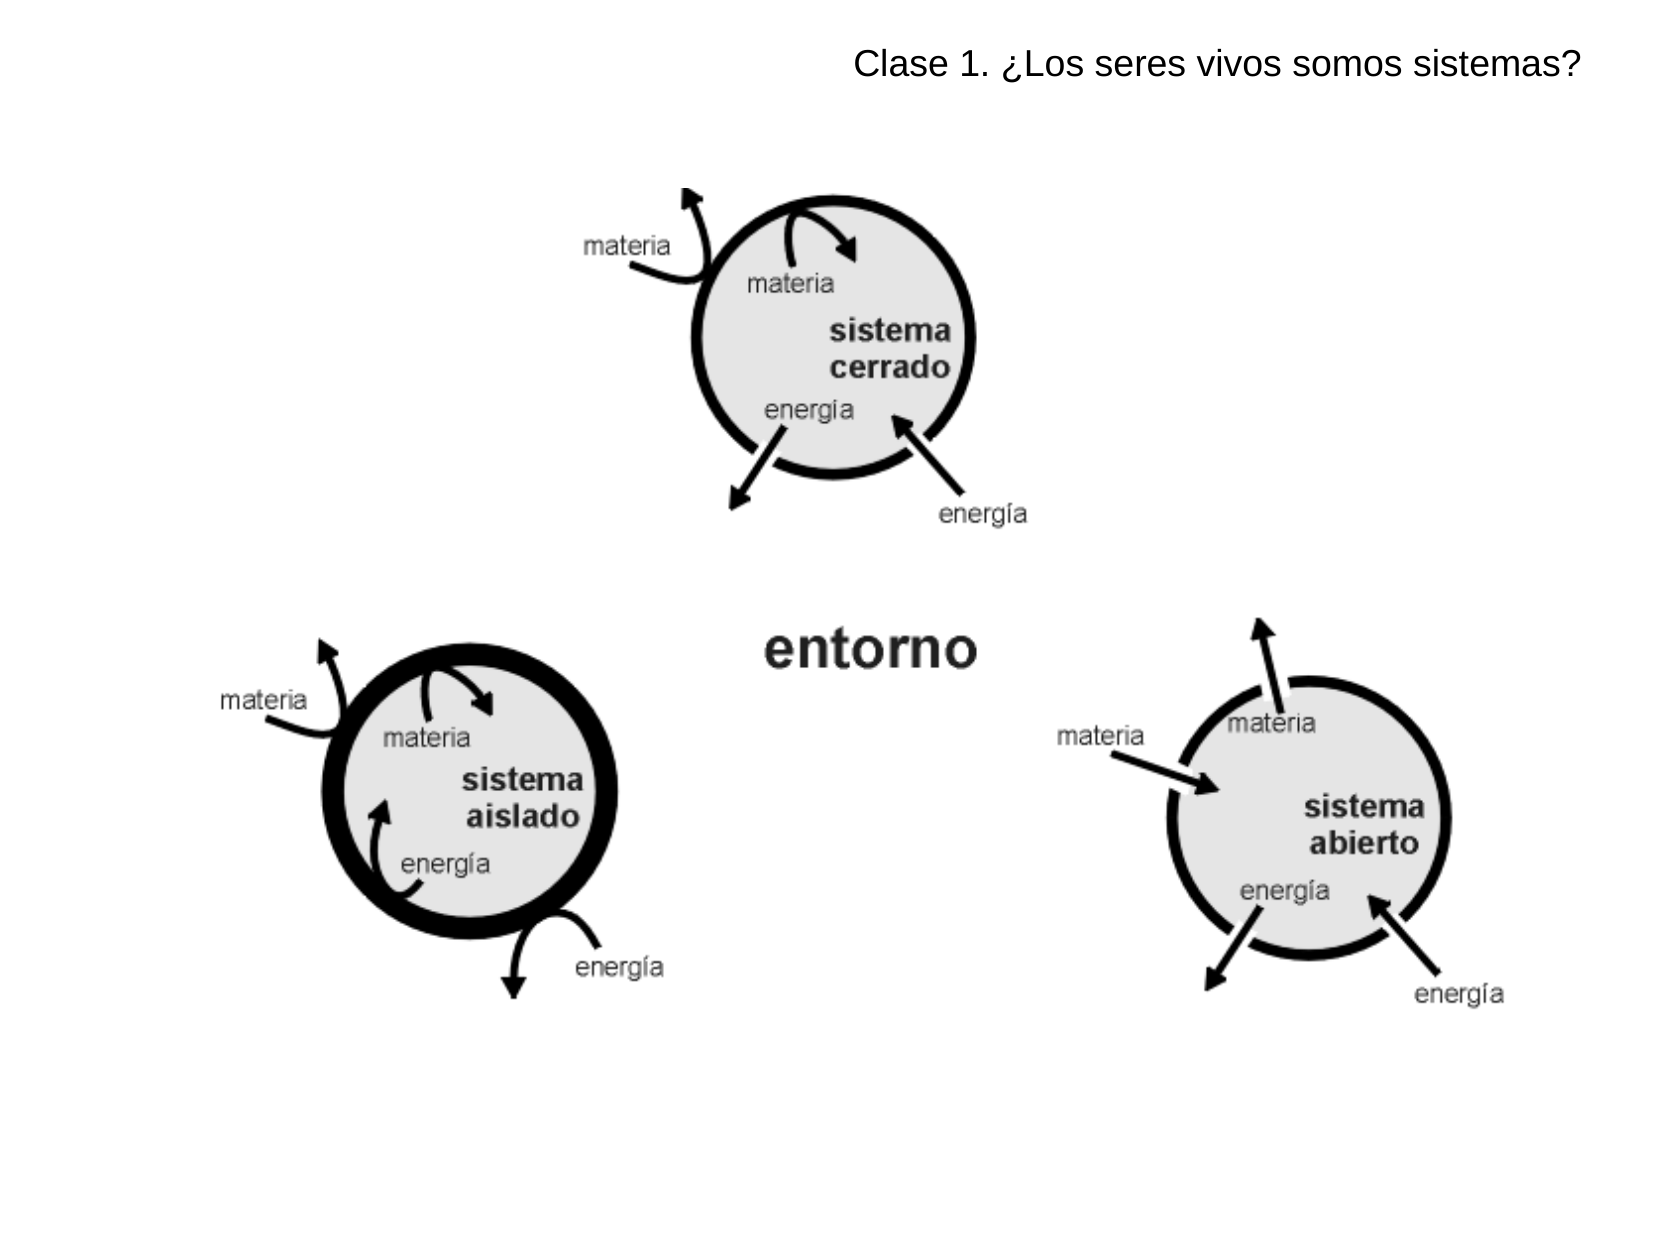

Clase 1. ¿Los seres vivos somos sistemas?